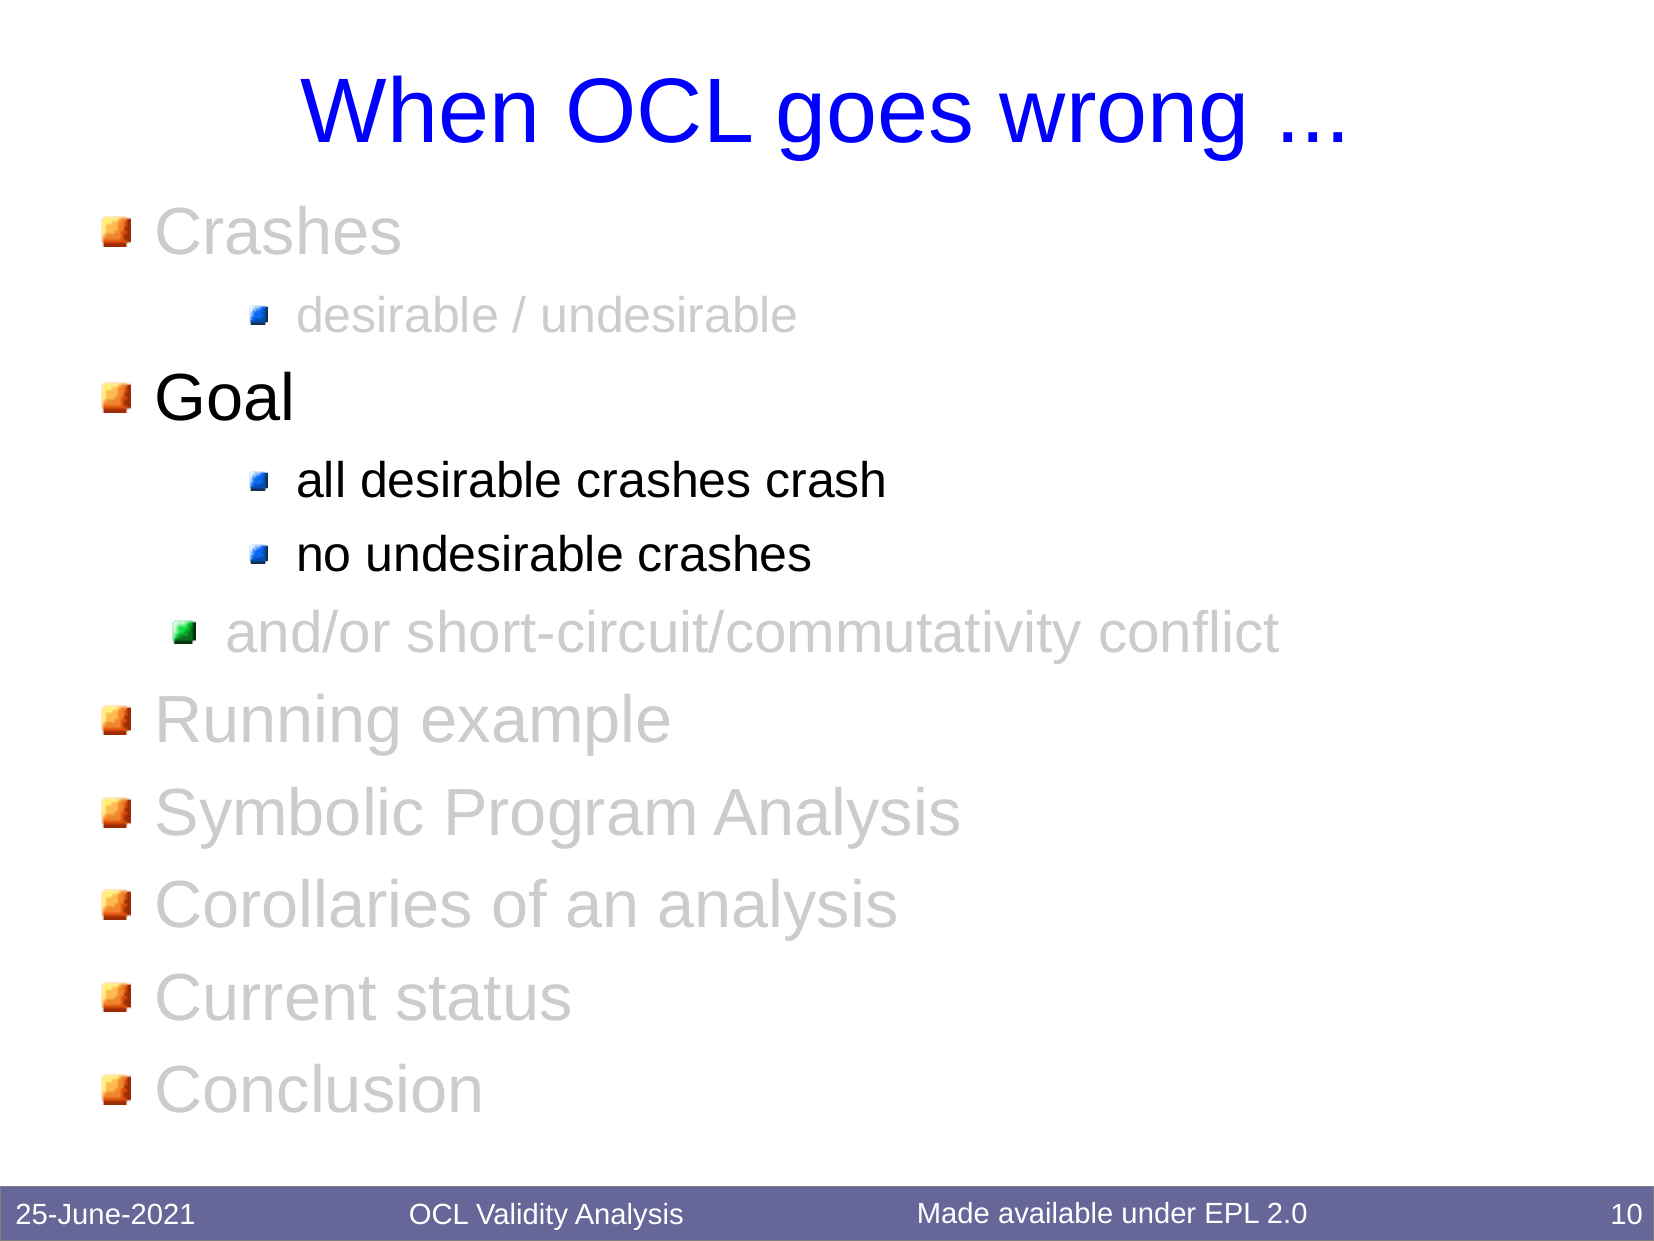

# When OCL goes wrong ...
Crashes
desirable / undesirable
Goal
all desirable crashes crash
no undesirable crashes
and/or short-circuit/commutativity conflict
Running example
Symbolic Program Analysis
Corollaries of an analysis
Current status
Conclusion
25-June-2021
OCL Validity Analysis
10